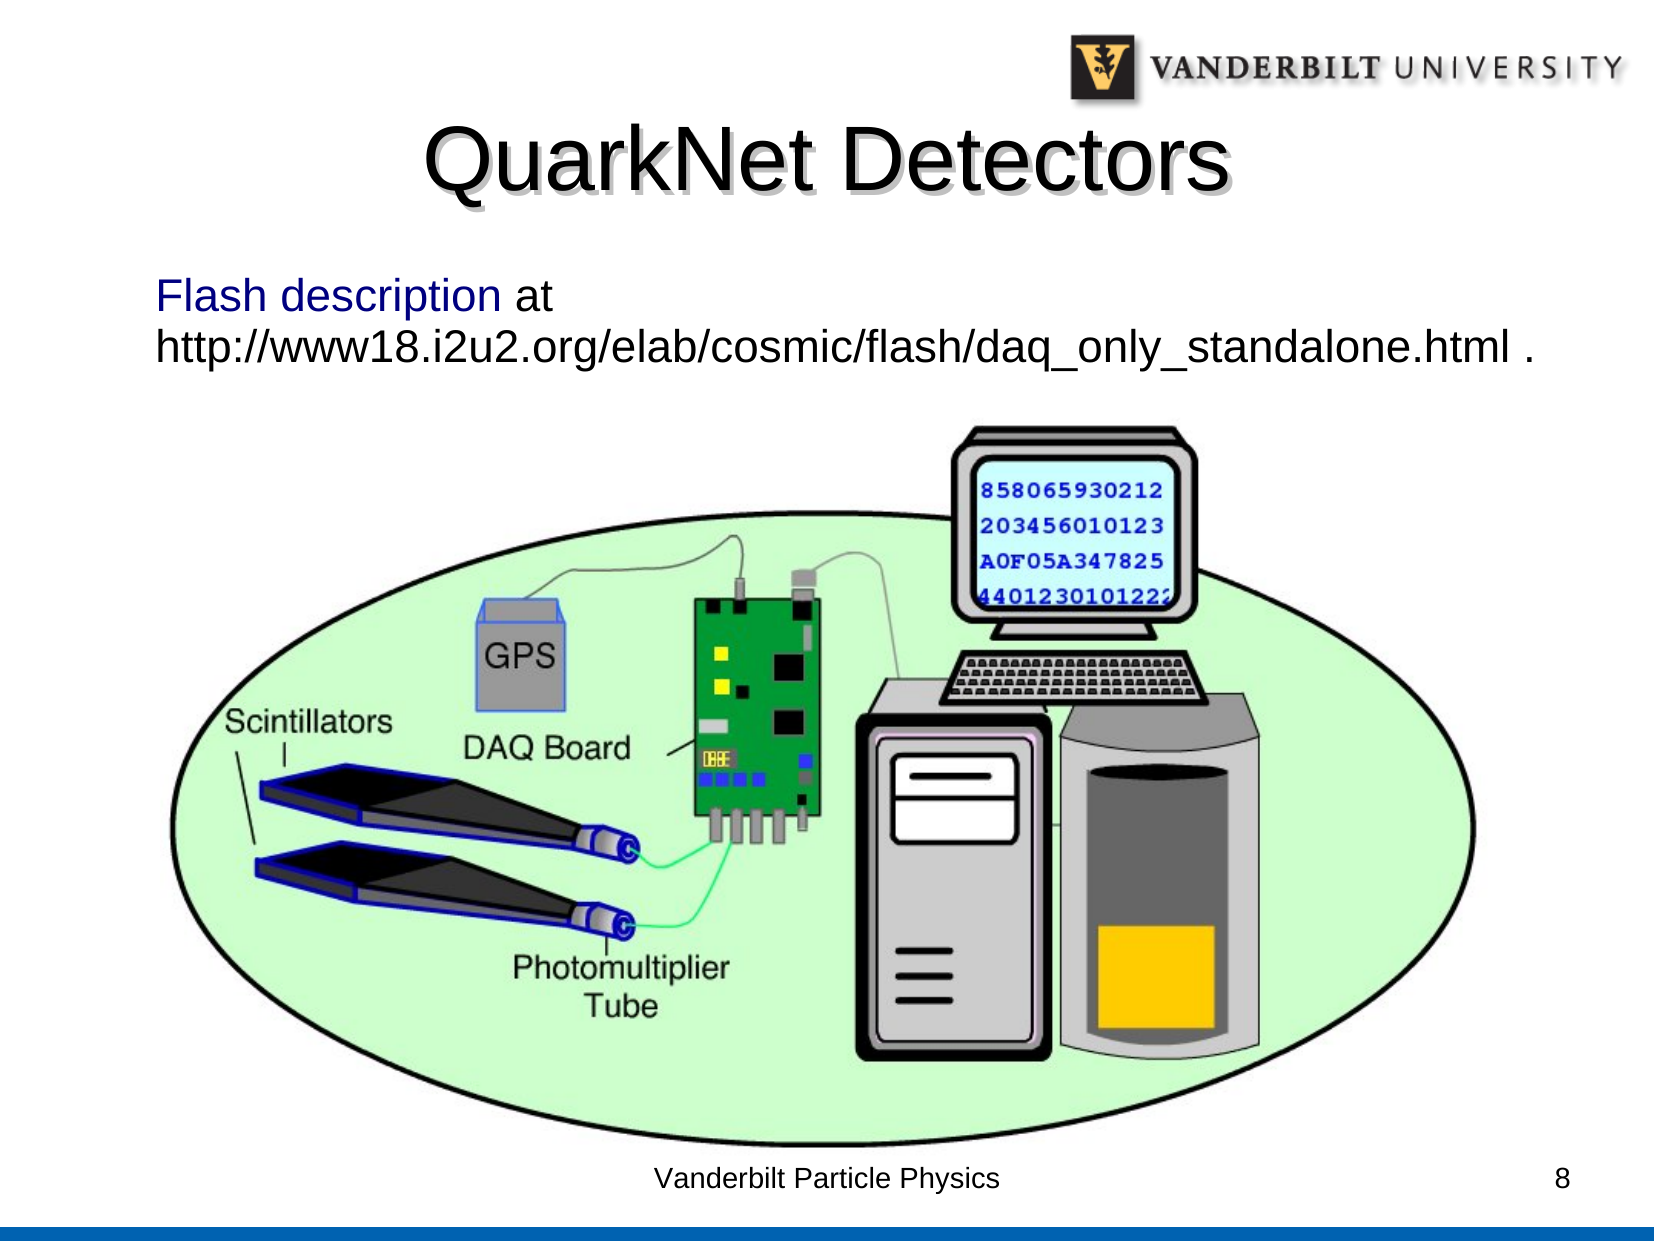

# QuarkNet Detectors
Flash description at http://www18.i2u2.org/elab/cosmic/flash/daq_only_standalone.html .
Vanderbilt Particle Physics
8